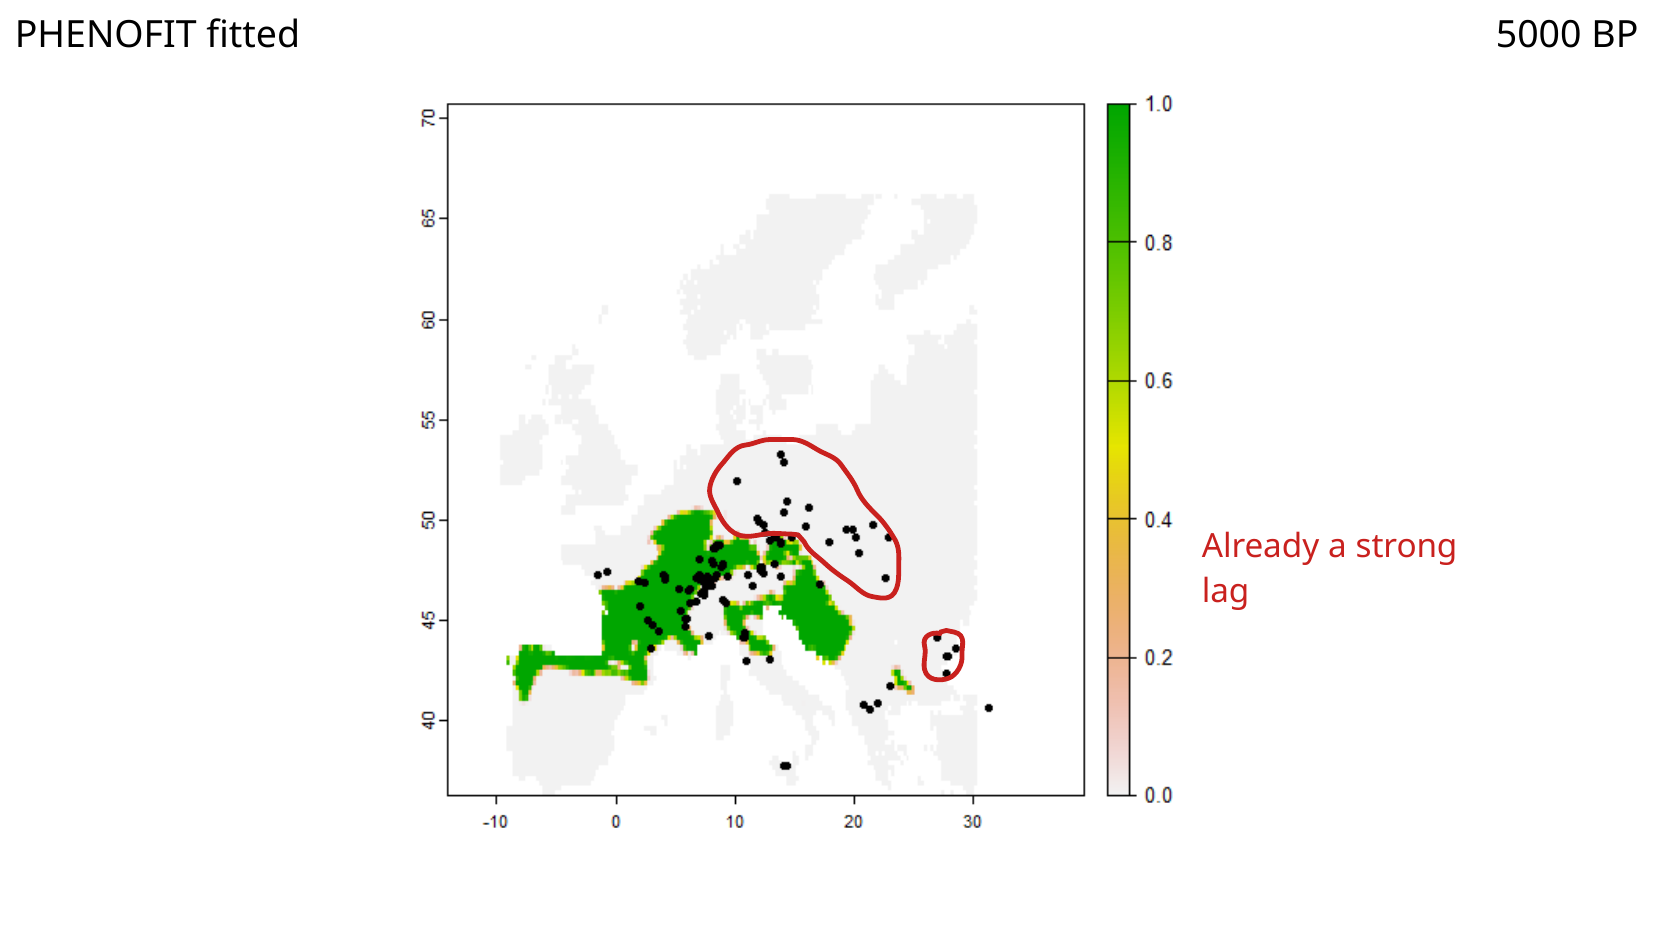

PHENOFIT fitted
5000 BP
Already a strong lag